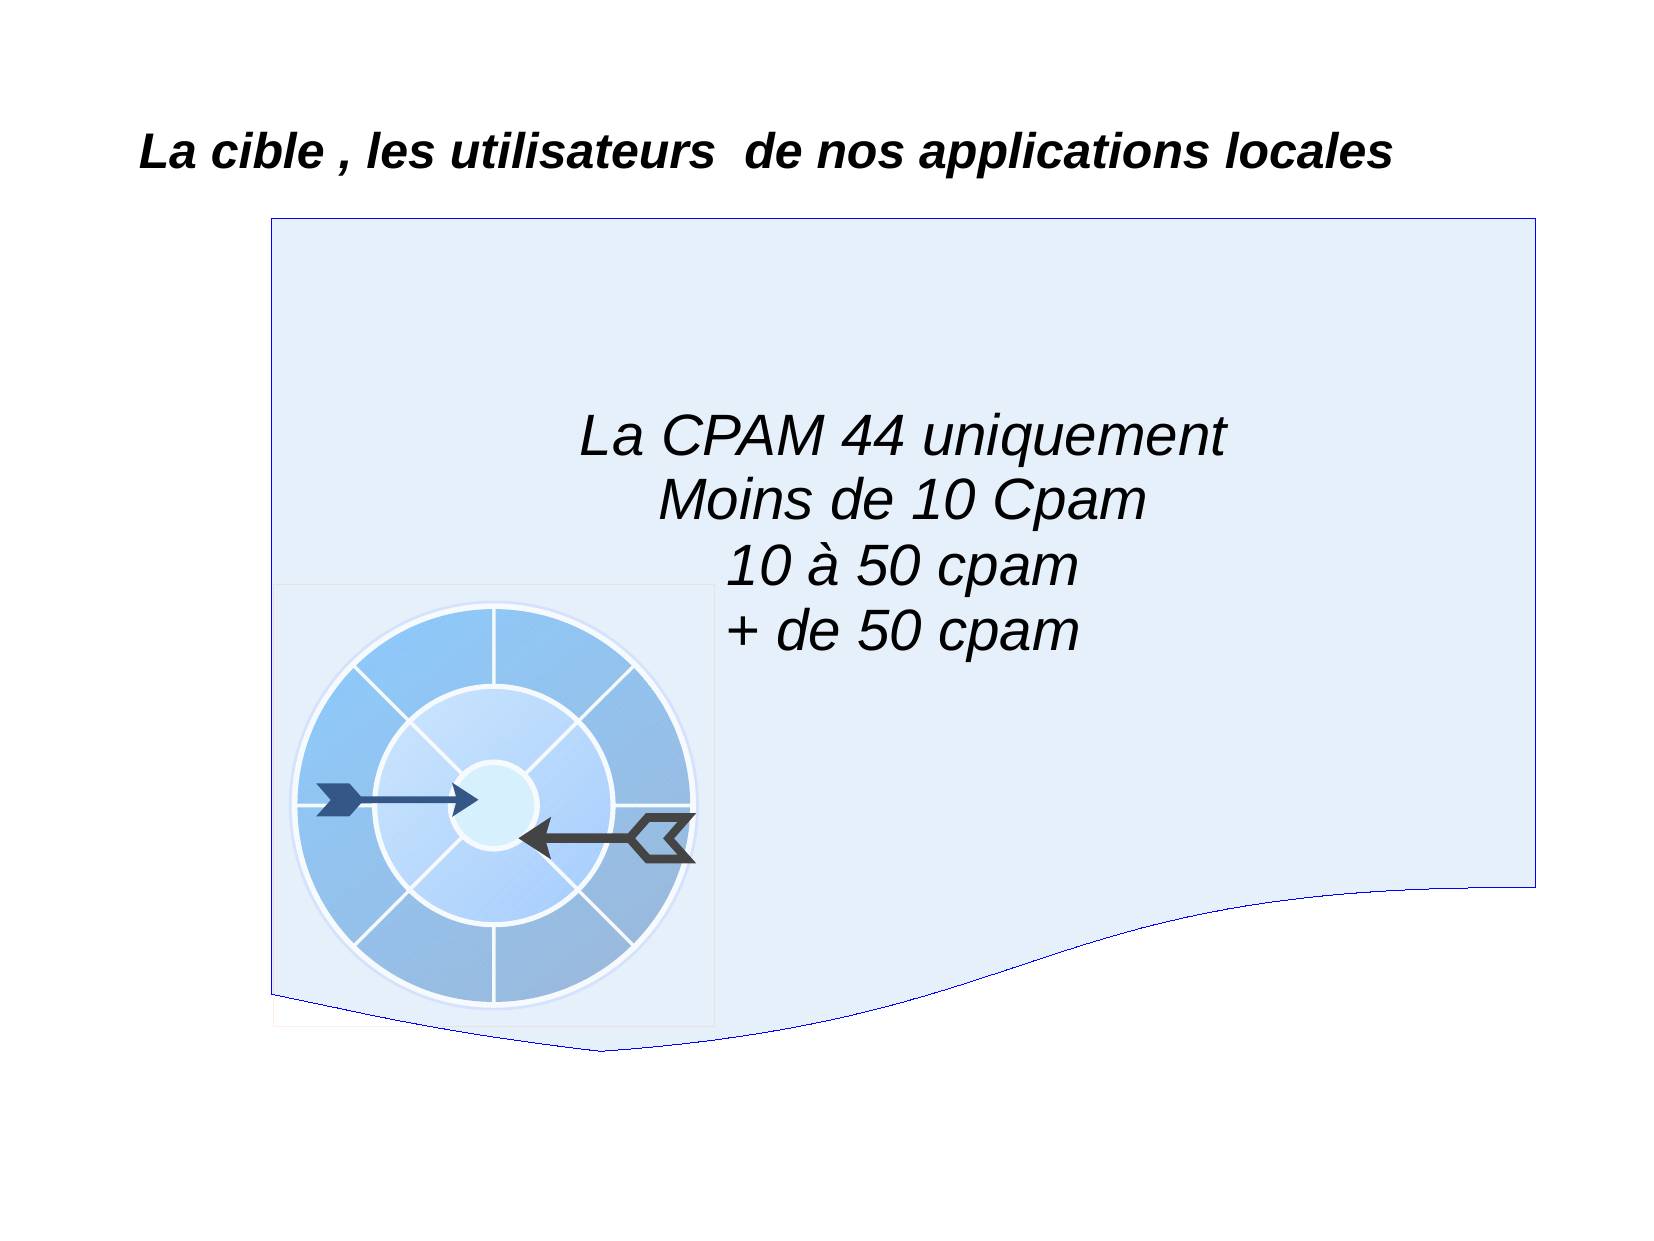

La cible , les utilisateurs de nos applications locales
La CPAM 44 uniquement
Moins de 10 Cpam
10 à 50 cpam
+ de 50 cpam